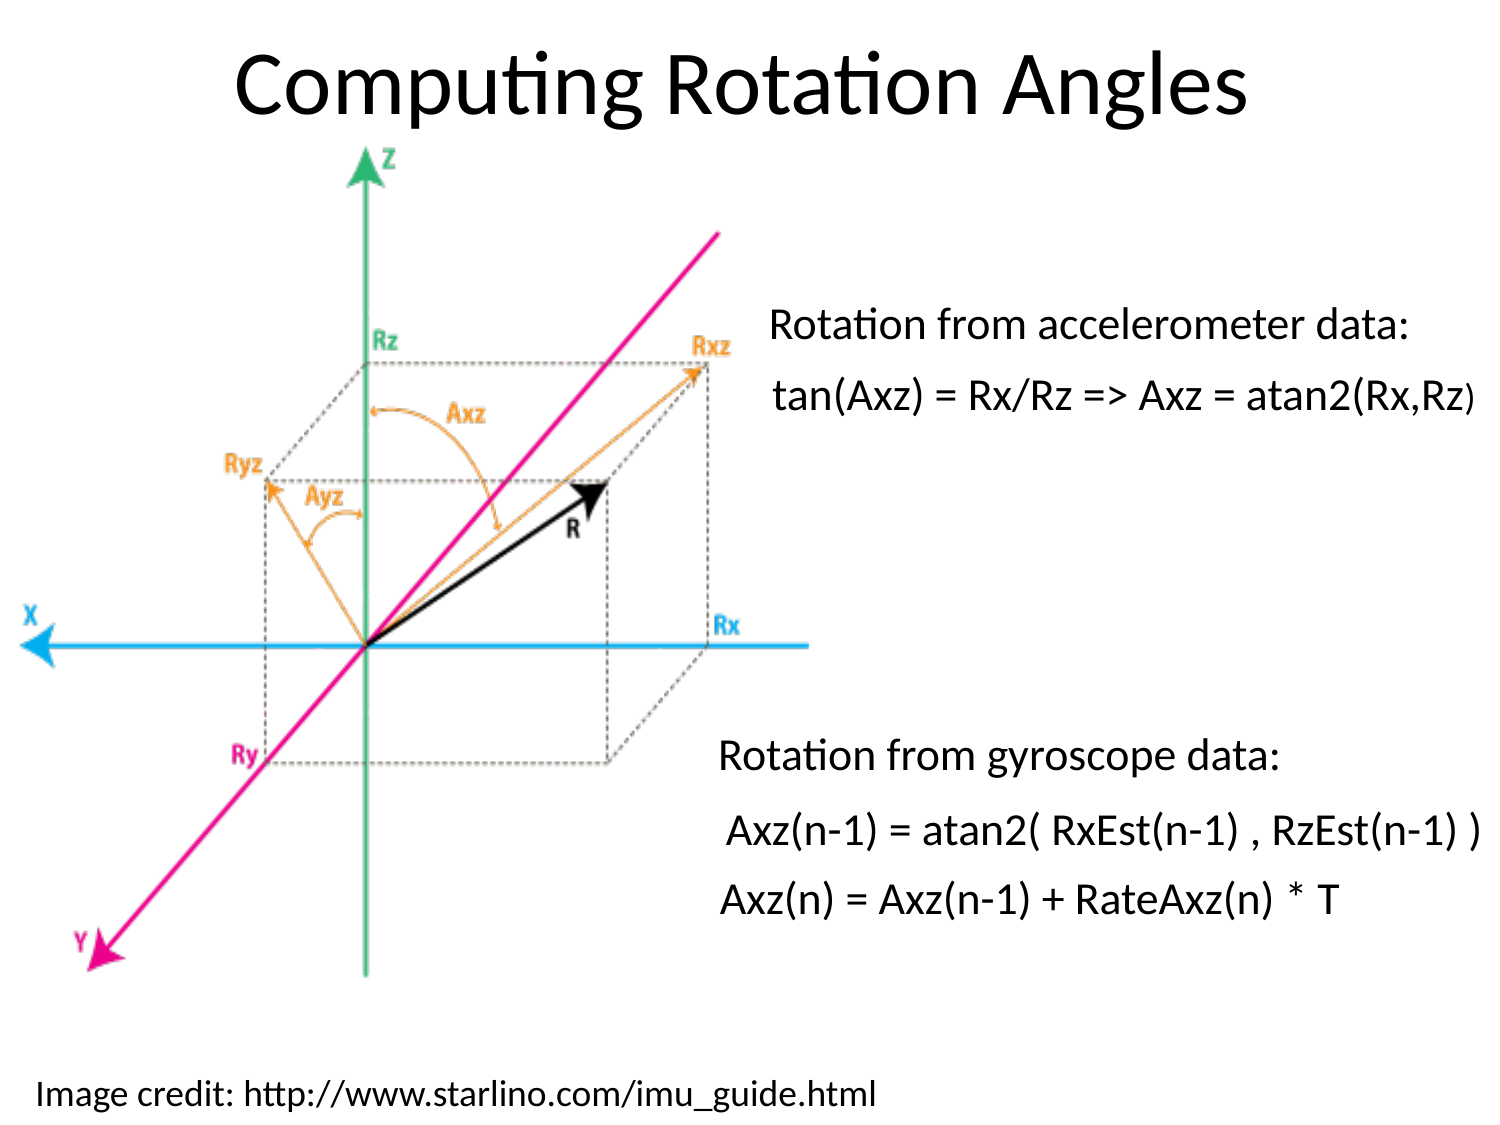

# Computing Rotation Angles
Rotation from accelerometer data:
tan(Axz) = Rx/Rz => Axz = atan2(Rx,Rz)
Rotation from gyroscope data:
Axz(n-1) = atan2( RxEst(n-1) , RzEst(n-1) )
Axz(n) = Axz(n-1) + RateAxz(n) * T
Image credit: http://www.starlino.com/imu_guide.html